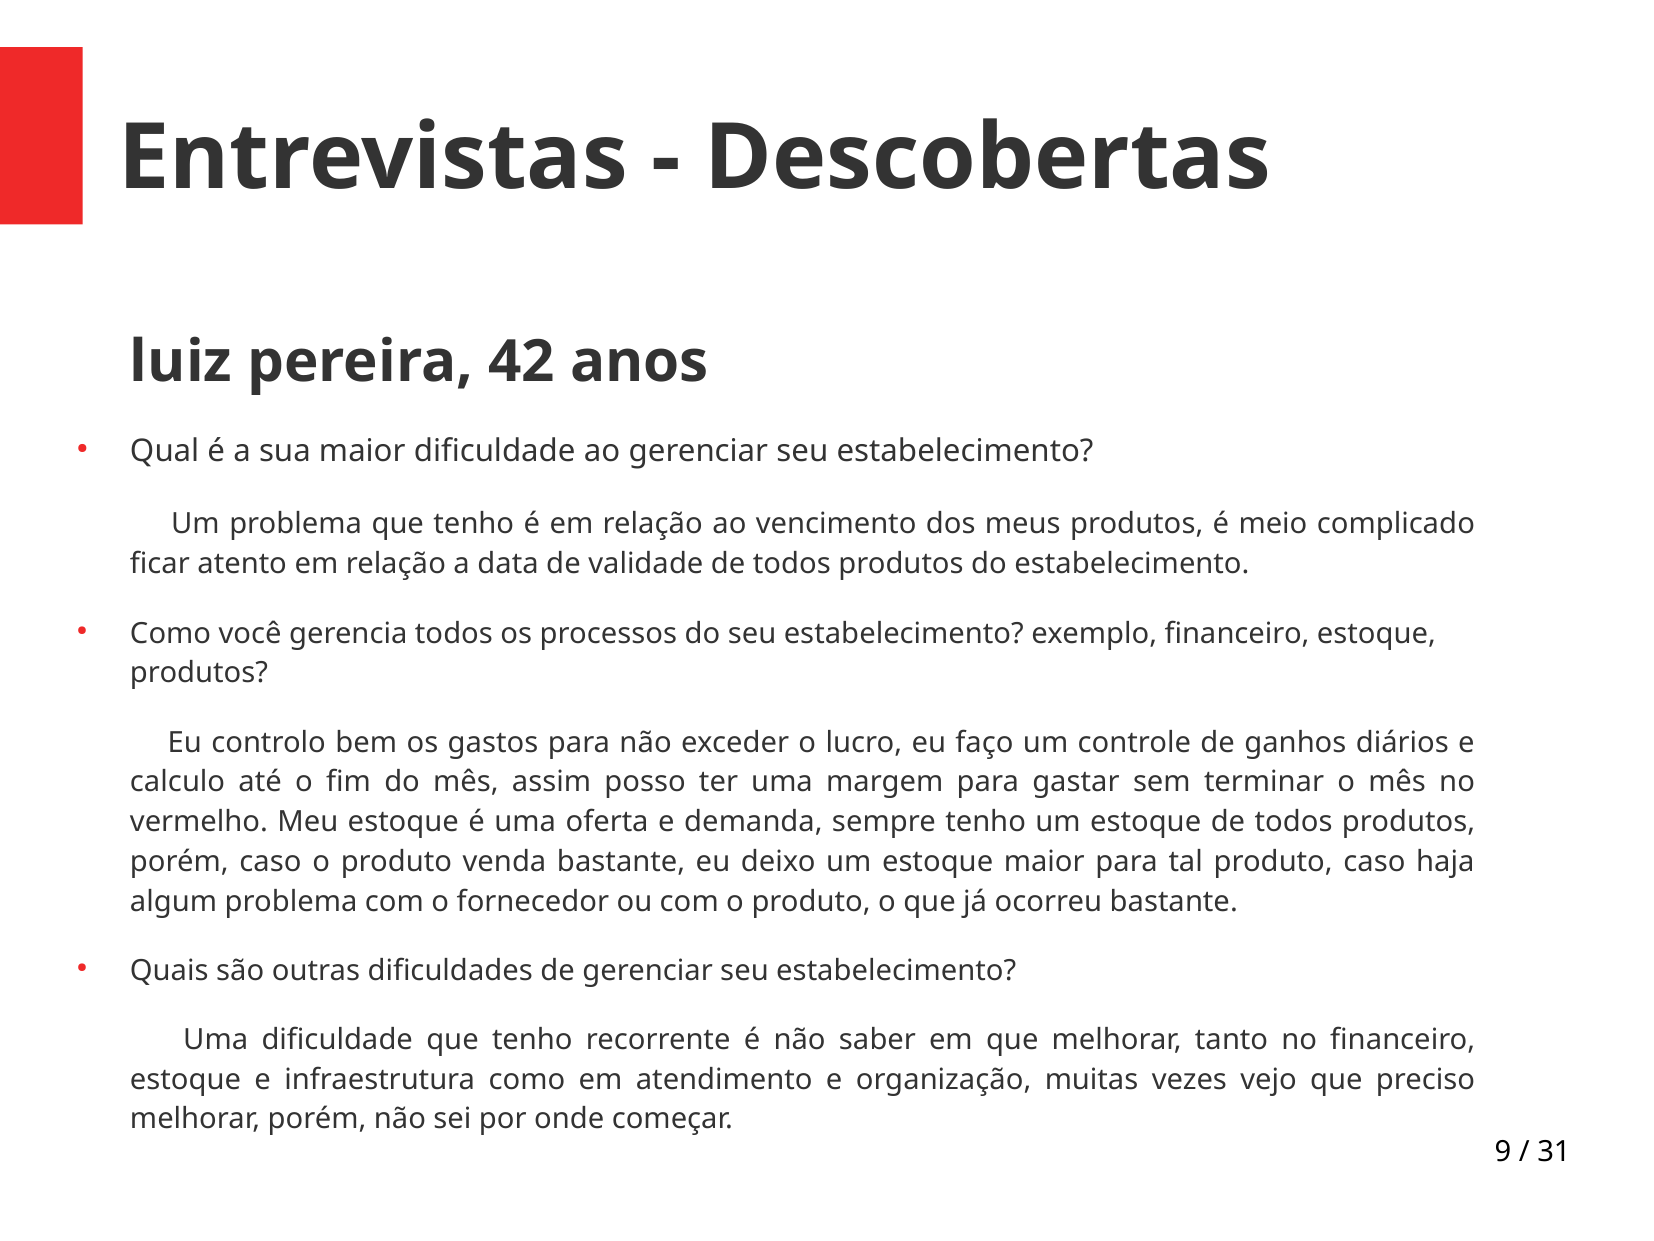

# Entrevistas - Descobertas
luiz pereira, 42 anos
Qual é a sua maior dificuldade ao gerenciar seu estabelecimento?
 Um problema que tenho é em relação ao vencimento dos meus produtos, é meio complicado ficar atento em relação a data de validade de todos produtos do estabelecimento.
Como você gerencia todos os processos do seu estabelecimento? exemplo, financeiro, estoque, produtos?
 Eu controlo bem os gastos para não exceder o lucro, eu faço um controle de ganhos diários e calculo até o fim do mês, assim posso ter uma margem para gastar sem terminar o mês no vermelho. Meu estoque é uma oferta e demanda, sempre tenho um estoque de todos produtos, porém, caso o produto venda bastante, eu deixo um estoque maior para tal produto, caso haja algum problema com o fornecedor ou com o produto, o que já ocorreu bastante.
Quais são outras dificuldades de gerenciar seu estabelecimento?
 Uma dificuldade que tenho recorrente é não saber em que melhorar, tanto no financeiro, estoque e infraestrutura como em atendimento e organização, muitas vezes vejo que preciso melhorar, porém, não sei por onde começar.
9